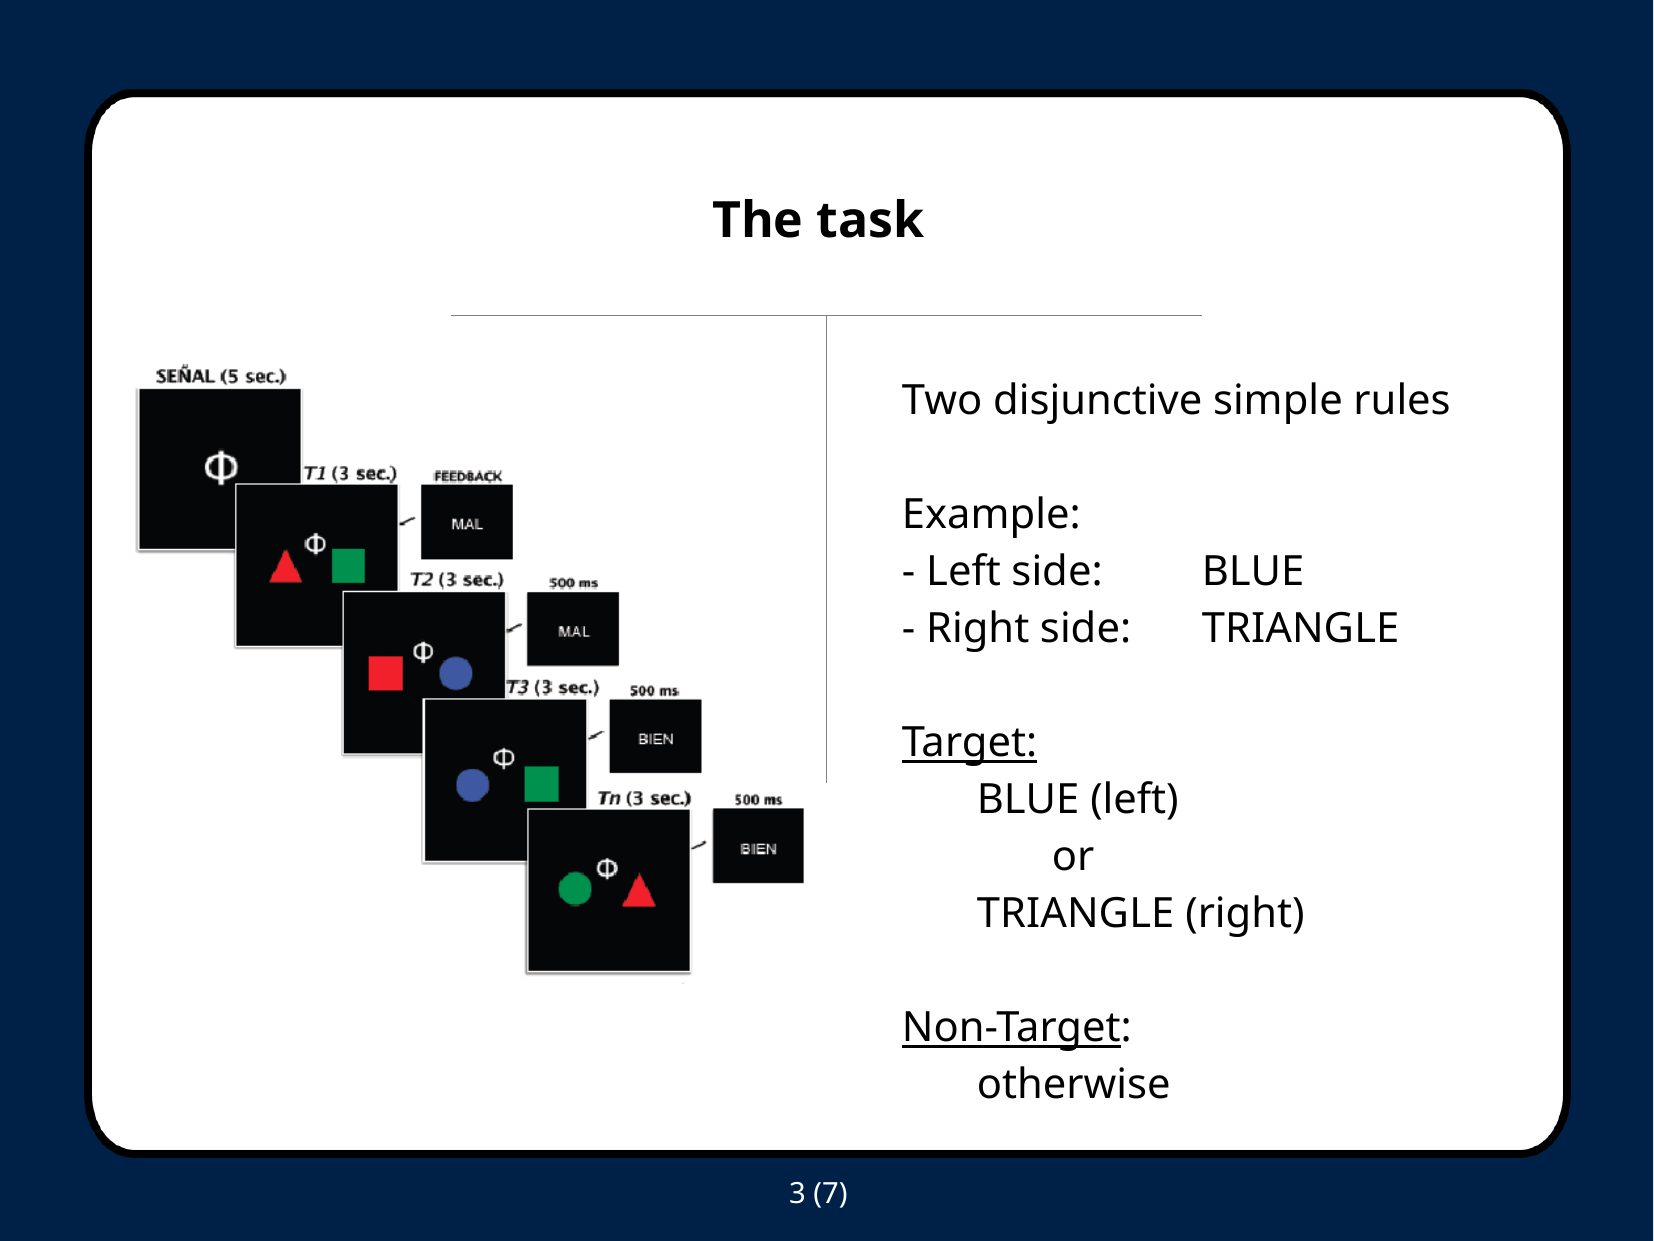

# The task
Two disjunctive simple rules
Example:
- Left side:		BLUE
- Right side:	TRIANGLE
Target:
	BLUE (left)
		or
	TRIANGLE (right)
Non-Target:
	otherwise
3 (7)